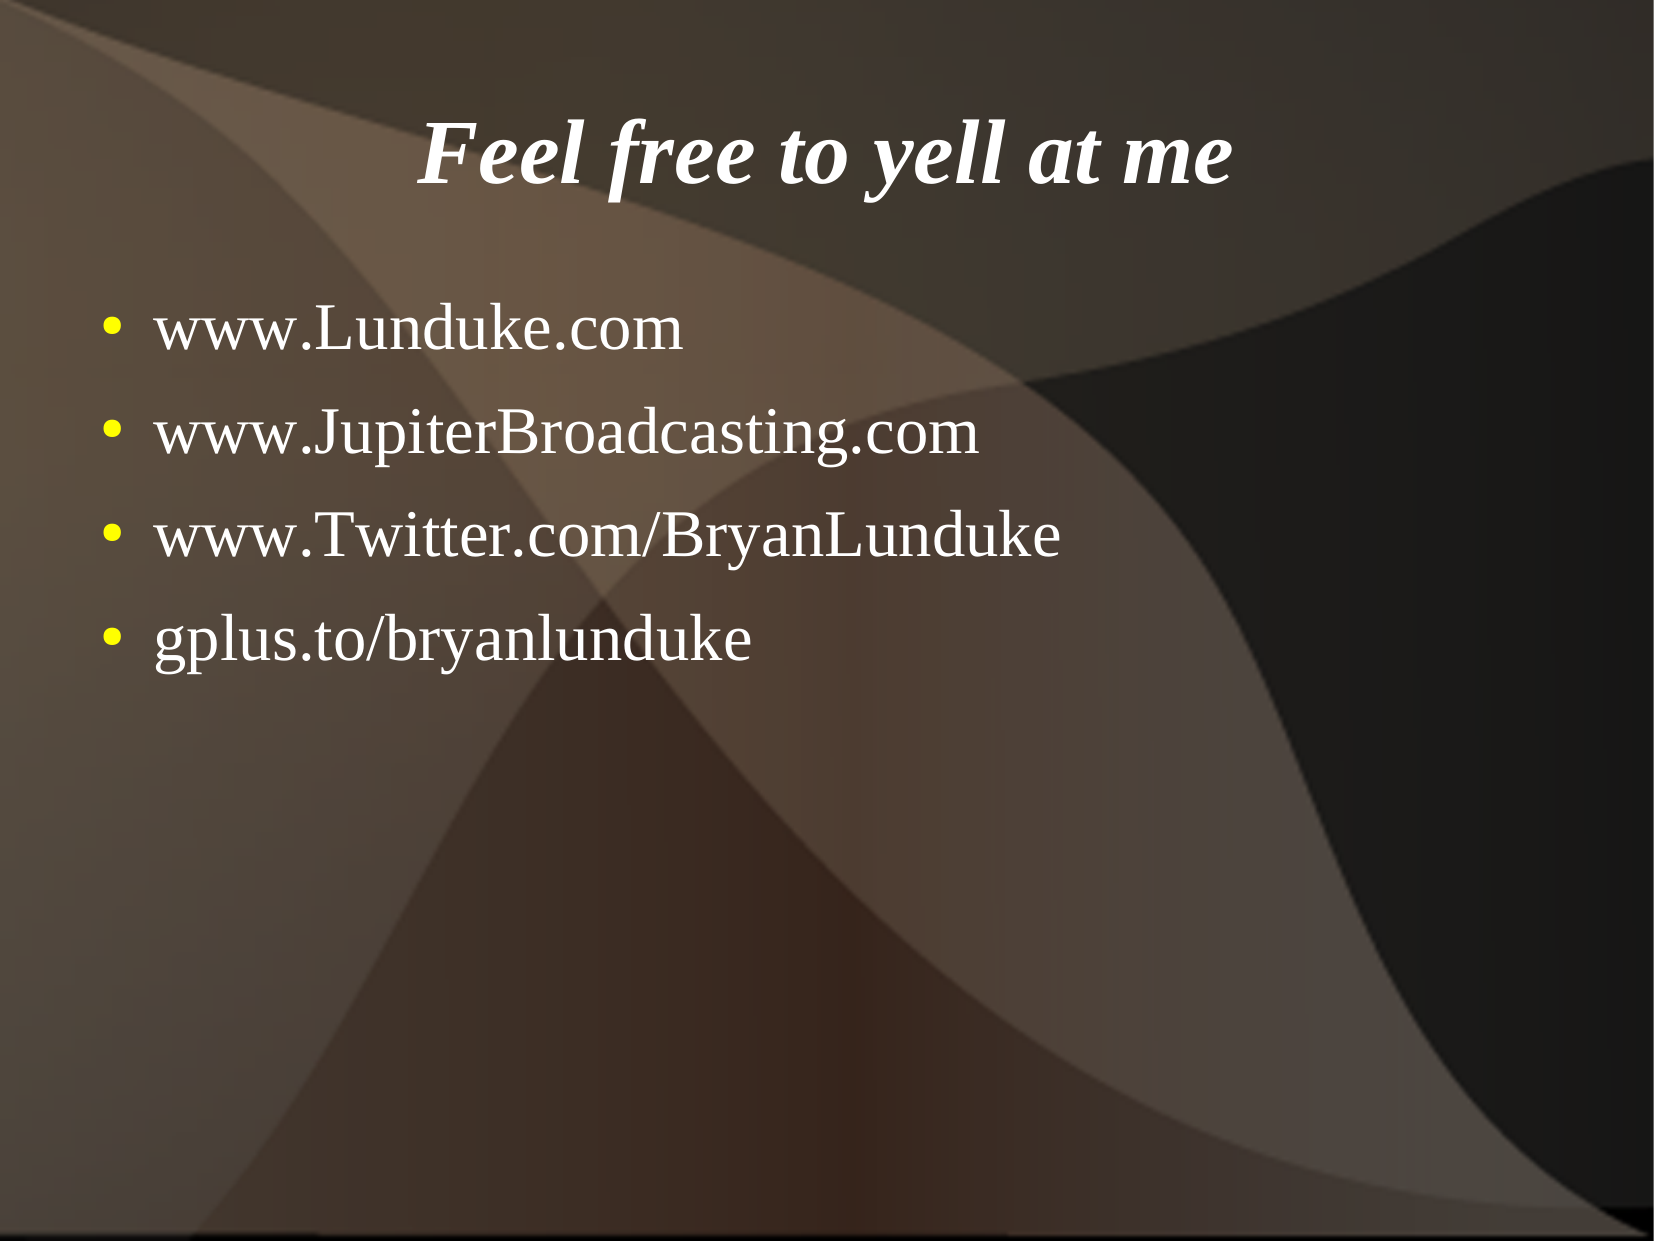

# Feel free to yell at me
www.Lunduke.com
www.JupiterBroadcasting.com
www.Twitter.com/BryanLunduke
gplus.to/bryanlunduke